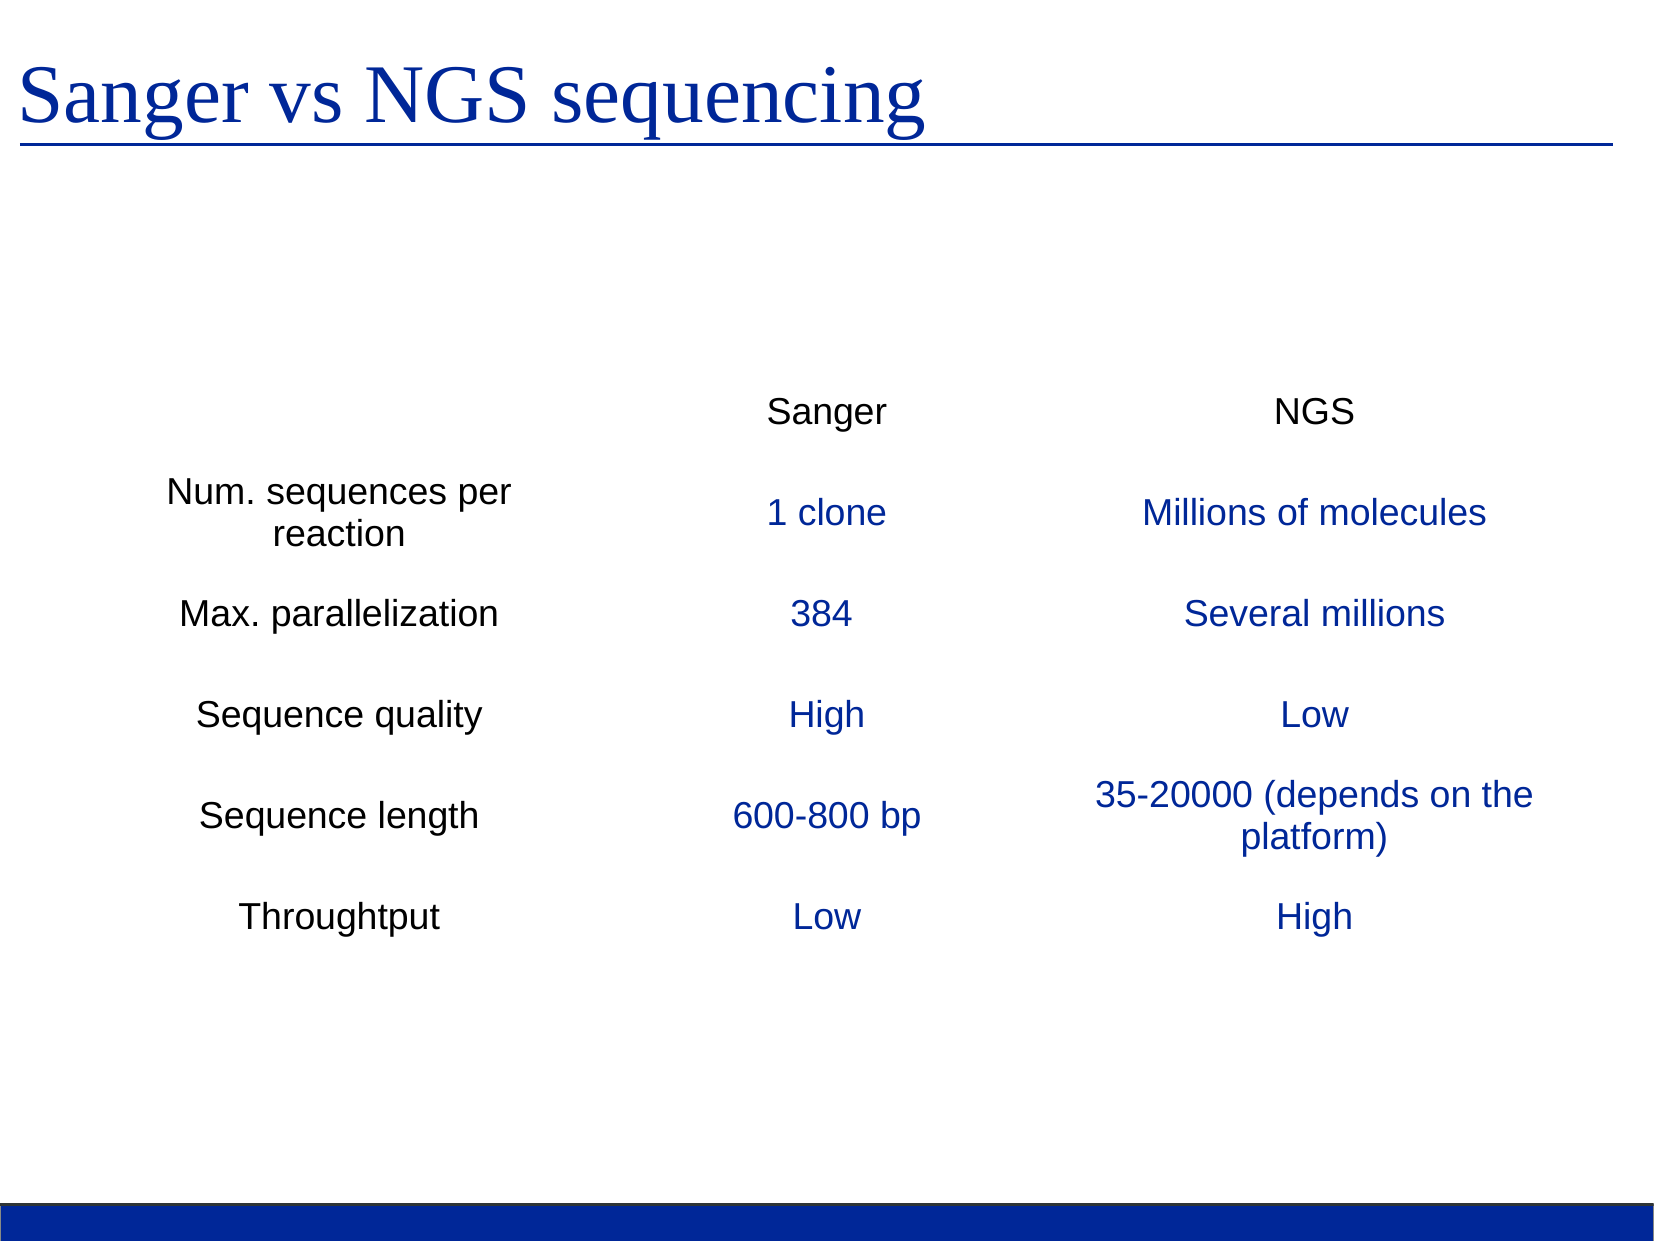

# Sanger vs NGS sequencing
| | Sanger | NGS |
| --- | --- | --- |
| Num. sequences per reaction | 1 clone | Millions of molecules |
| Max. parallelization | 384 | Several millions |
| Sequence quality | High | Low |
| Sequence length | 600-800 bp | 35-20000 (depends on the platform) |
| Throughtput | Low | High |